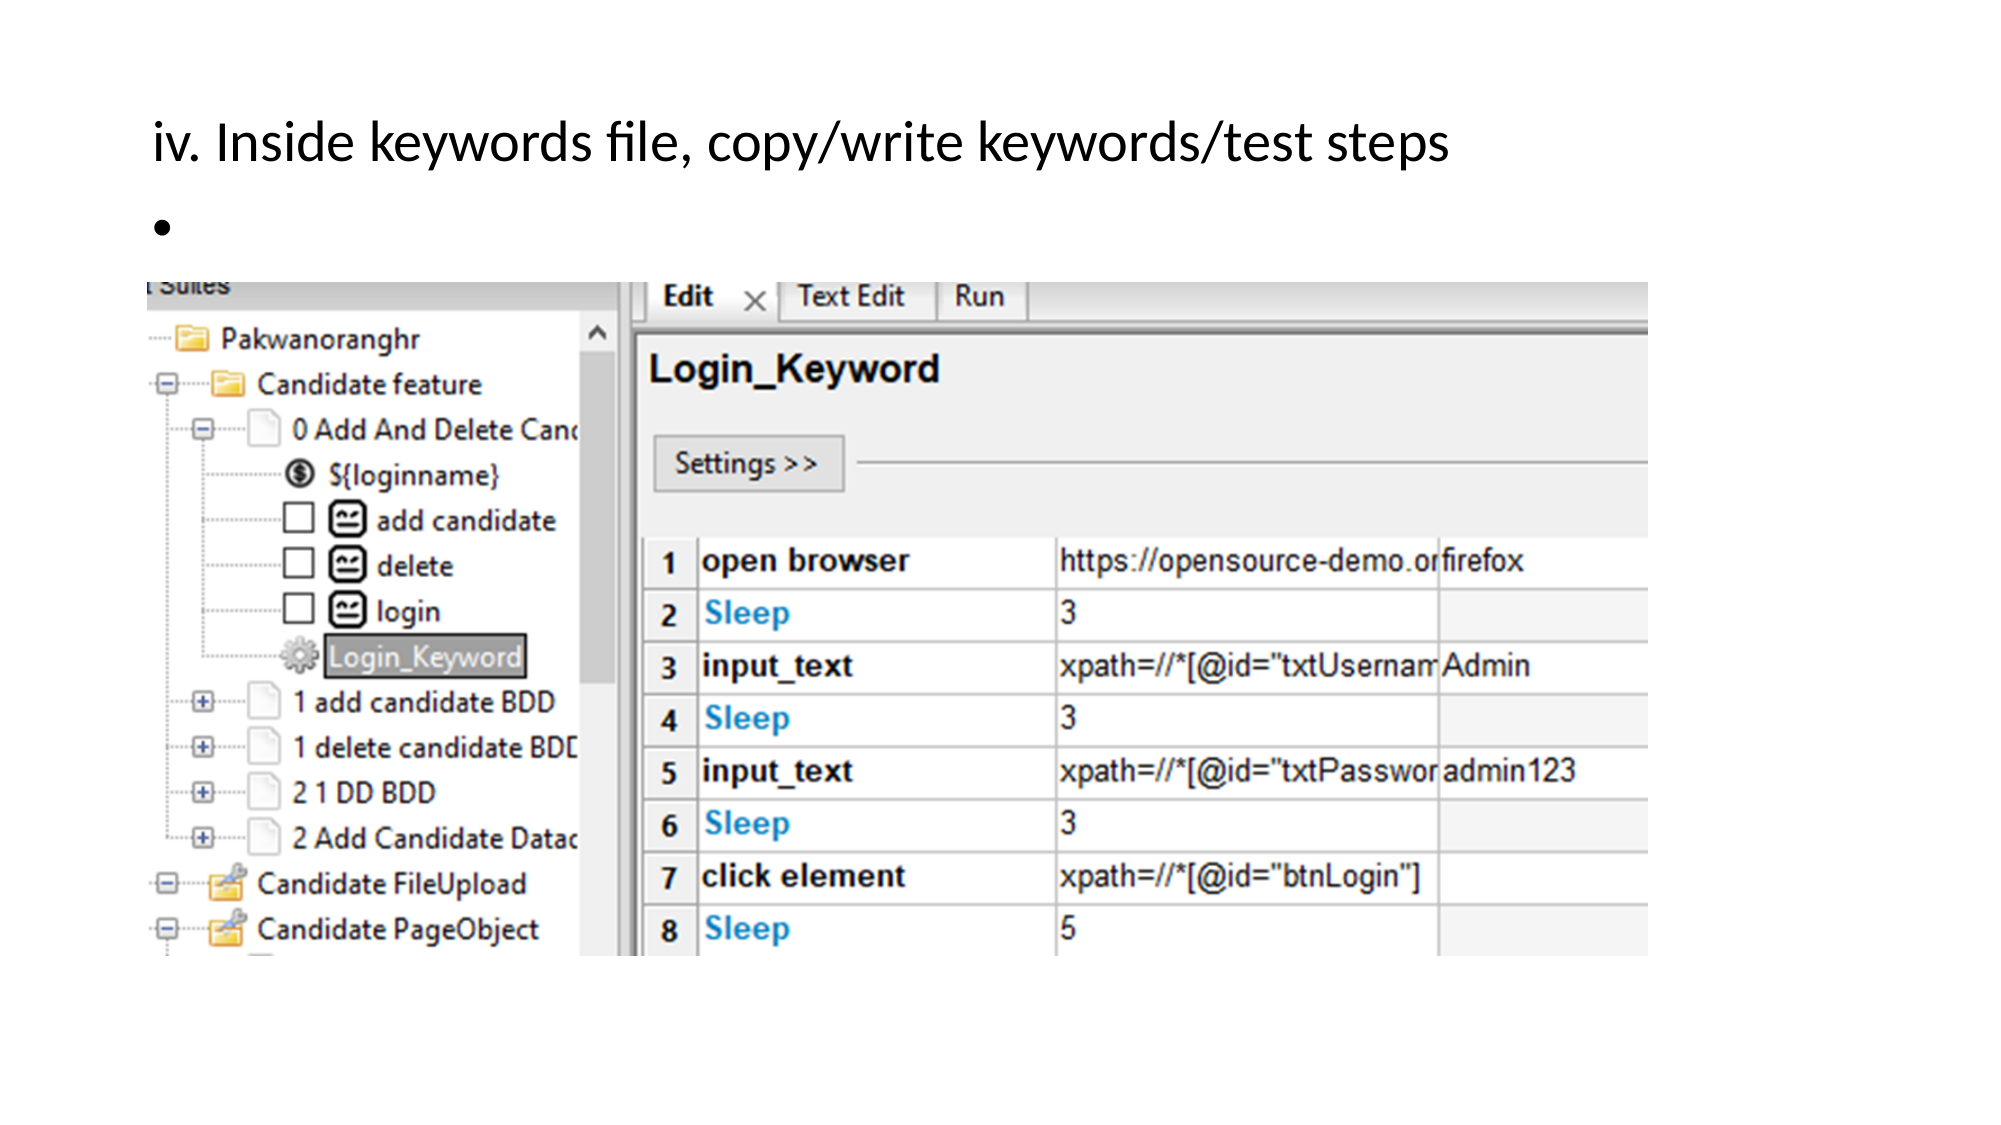

# iv. Inside keywords file, copy/write keywords/test steps